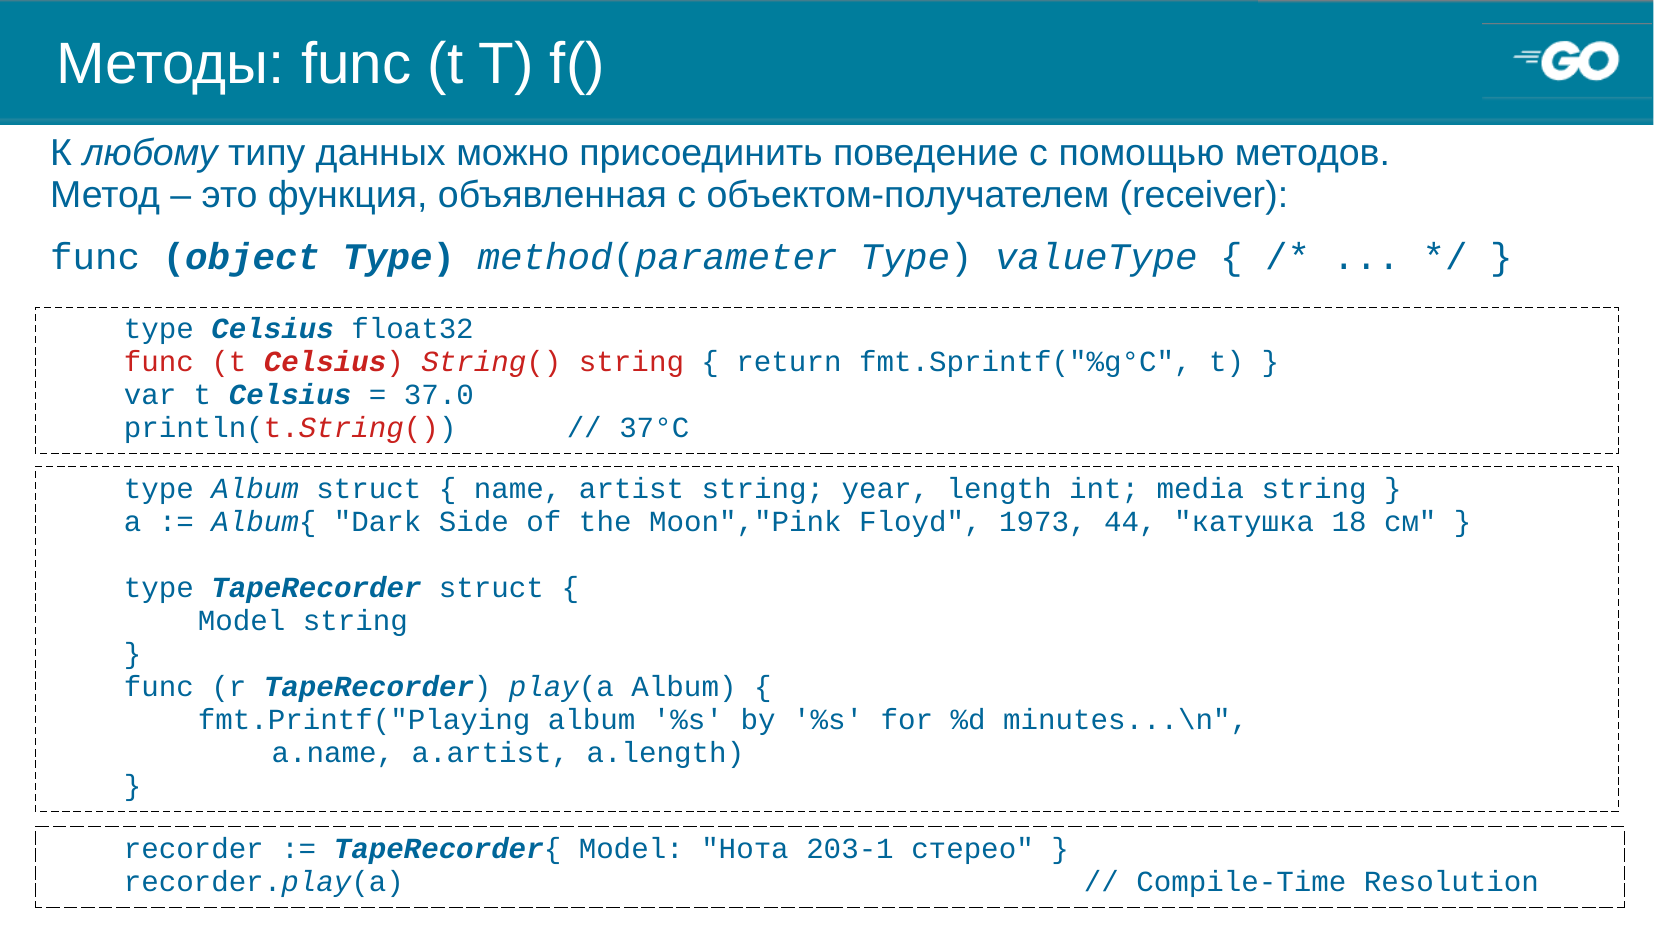

Методы: func (t T) f()
К любому типу данных можно присоединить поведение с помощью методов.
Метод – это функция, объявленная с объектом-получателем (receiver):
func (object Type) method(parameter Type) valueType { /* ... */ }
	type Celsius float32
	func (t Celsius) String() string { return fmt.Sprintf("%g°C", t) }
	var t Celsius = 37.0
	println(t.String())		// 37°C
	type Album struct { name, artist string; year, length int; media string }
	a := Album{ "Dark Side of the Moon","Pink Floyd", 1973, 44, "катушка 18 см" }
	type TapeRecorder struct {
		Model string
	}
	func (r TapeRecorder) play(a Album) {
		fmt.Printf("Playing album '%s' by '%s' for %d minutes...\n",
			a.name, a.artist, a.length)
	}
	recorder := TapeRecorder{ Model: "Нота 203-1 стерео" }
	recorder.play(a)										// Compile-Time Resolution